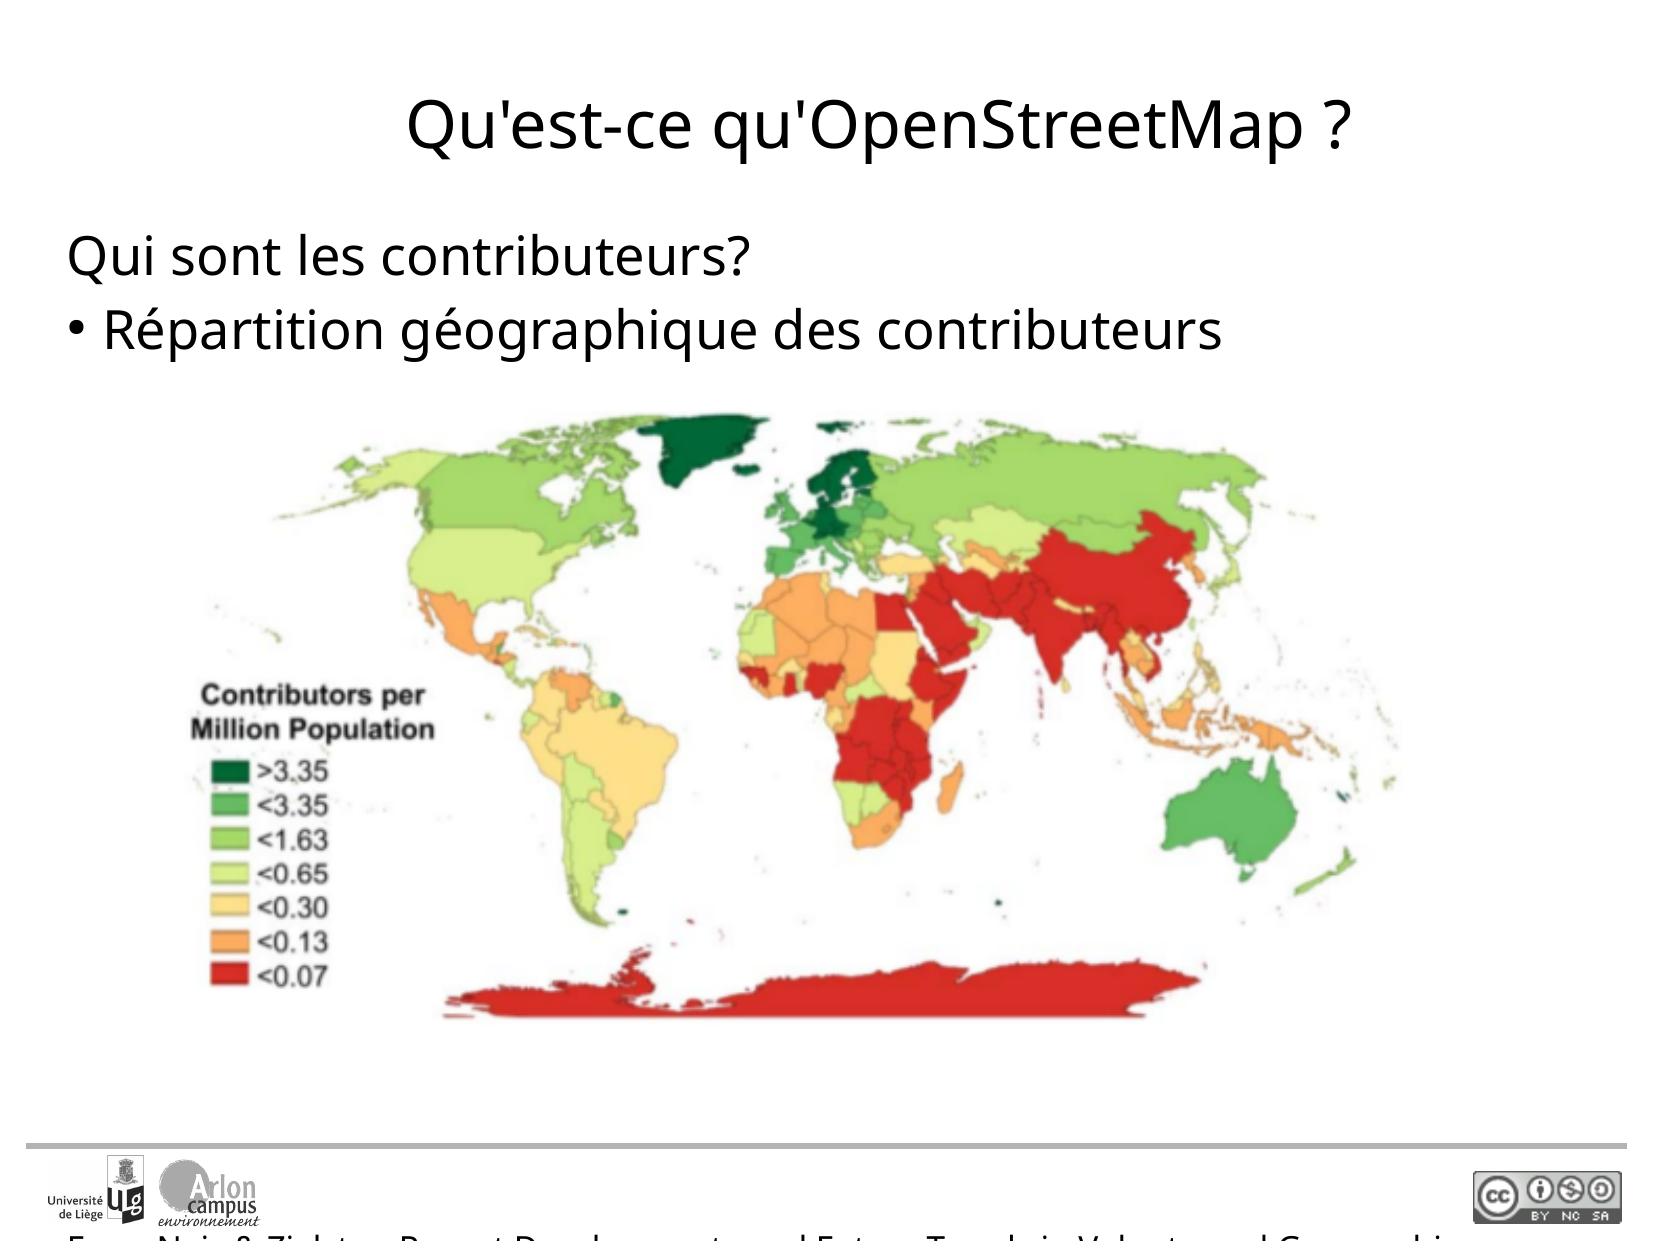

# Qu'est-ce qu'OpenStreetMap ?
Qui sont les contributeurs?
Répartition géographique des contributeurs
From Neis & Zielstra, Recent Developments and Future Trends in Volunteered Geographic Information Research: The Case of OpenStreetMap, Future Internet, 2014